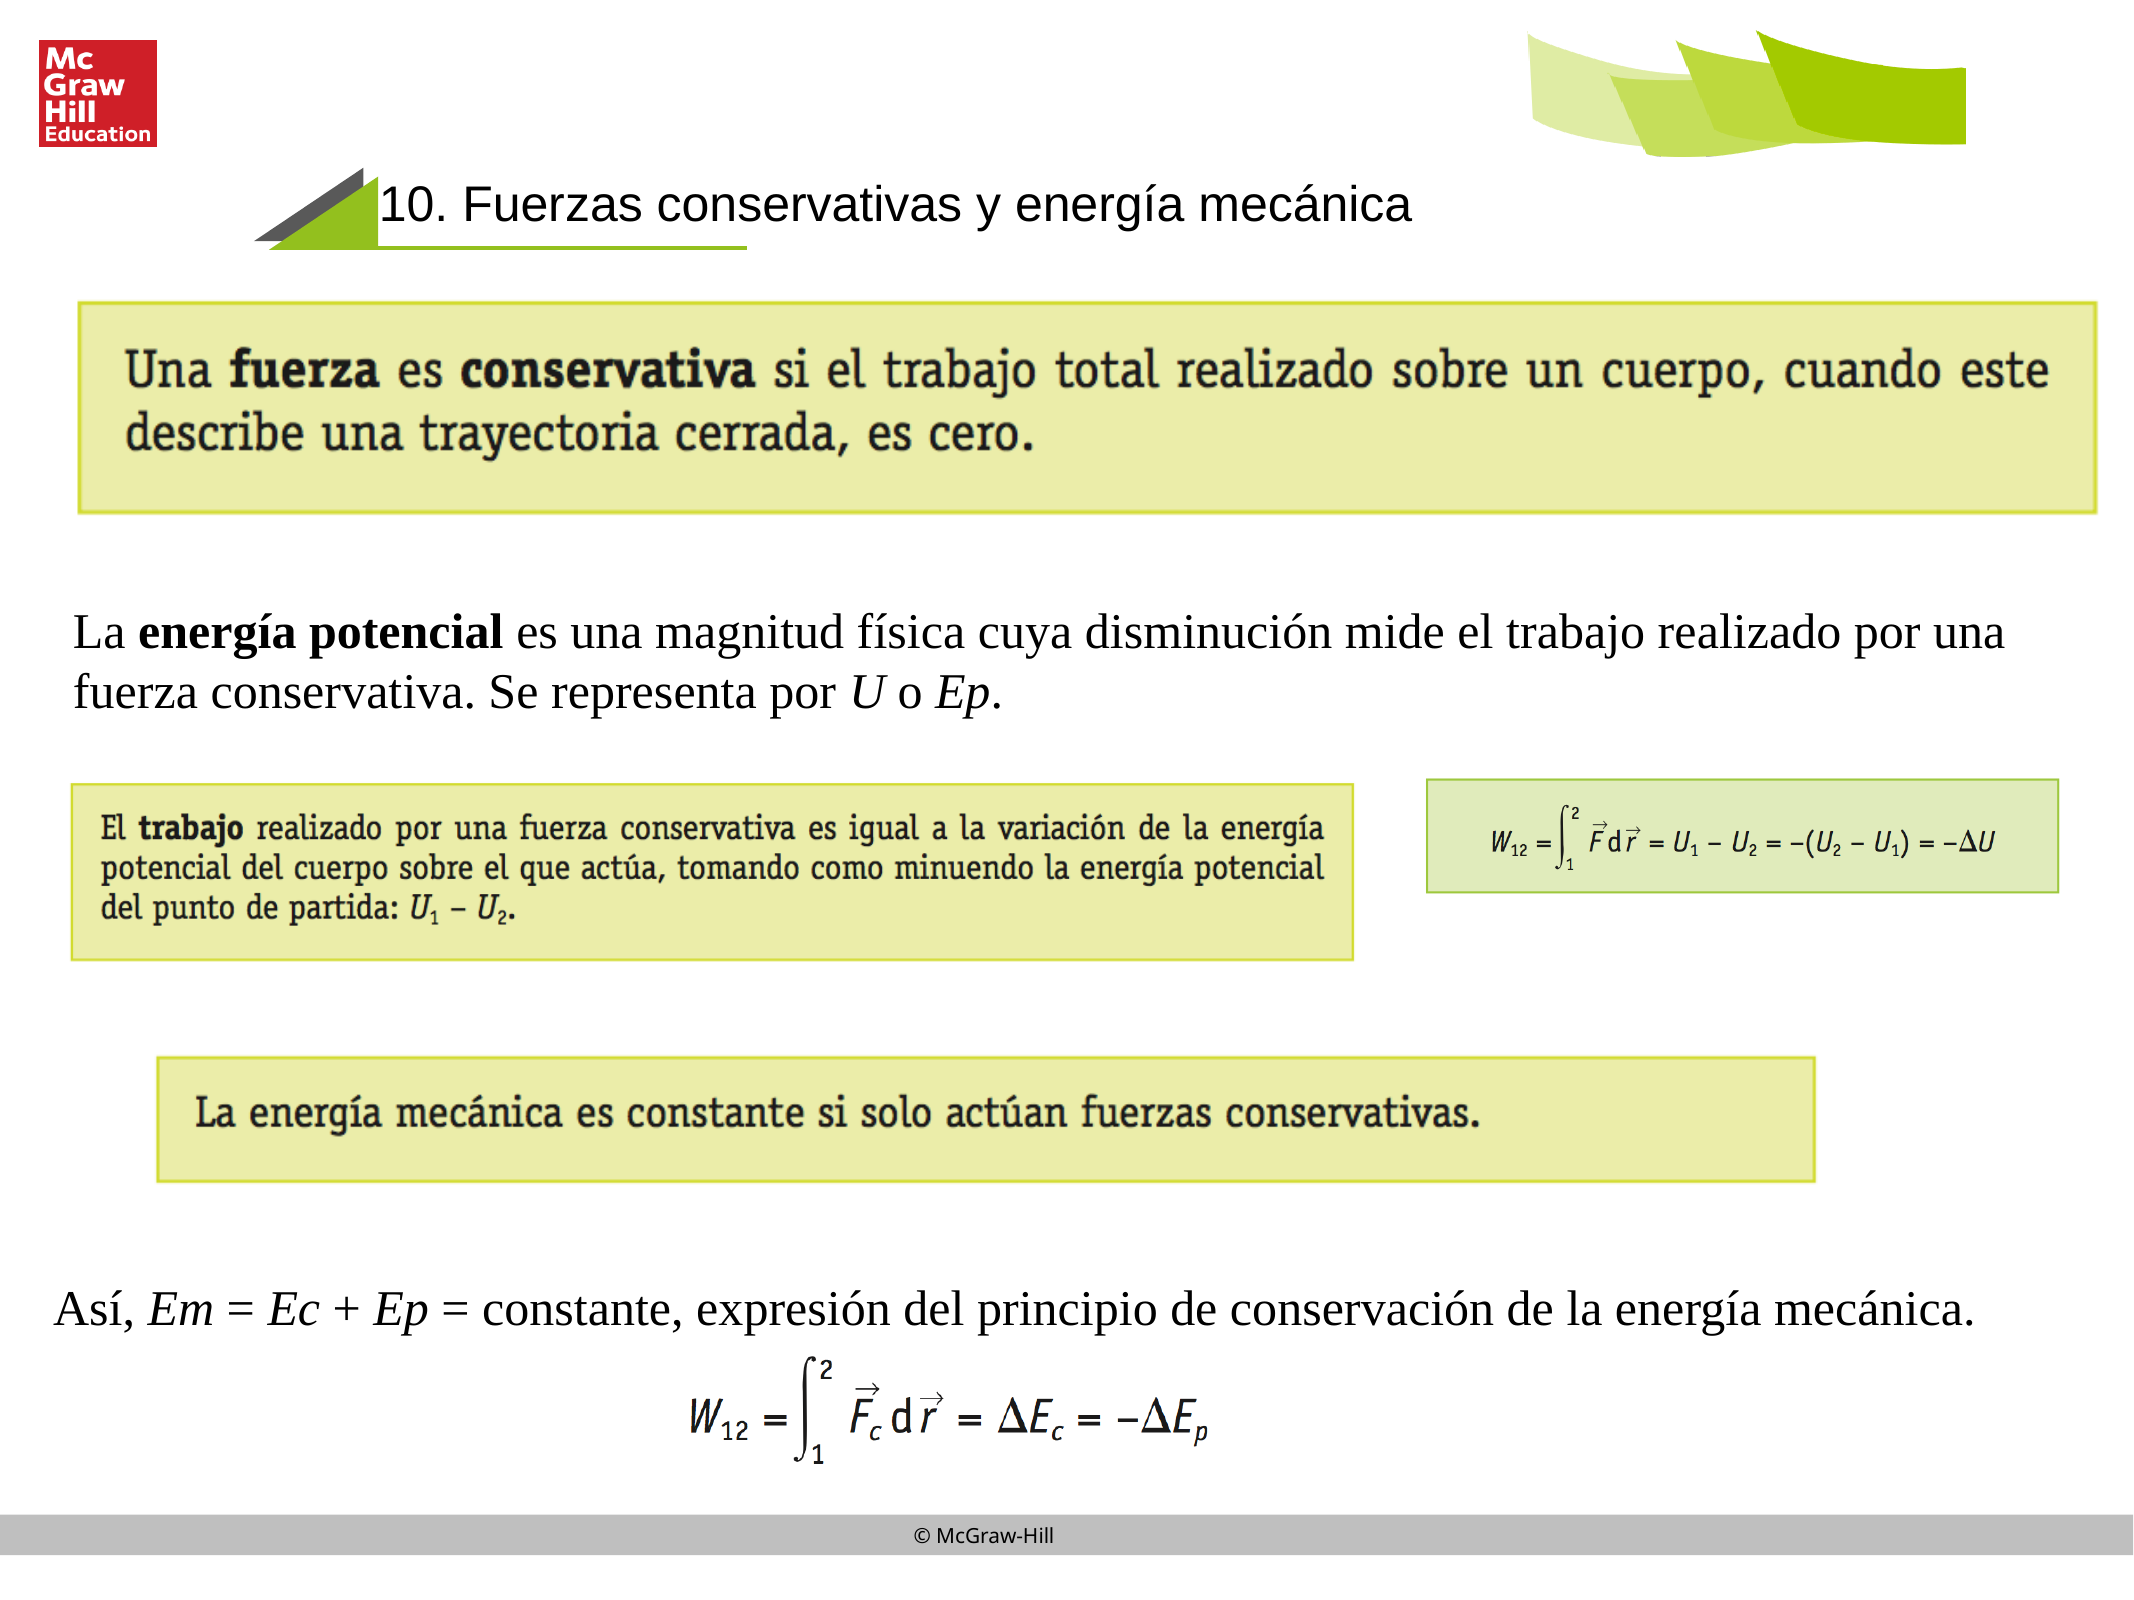

10. Fuerzas conservativas y energía mecánica
La energía potencial es una magnitud física cuya disminución mide el trabajo realizado por una fuerza conservativa. Se representa por U o Ep.
Así, Em = Ec + Ep = constante, expresión del principio de conservación de la energía mecánica.
© McGraw-Hill